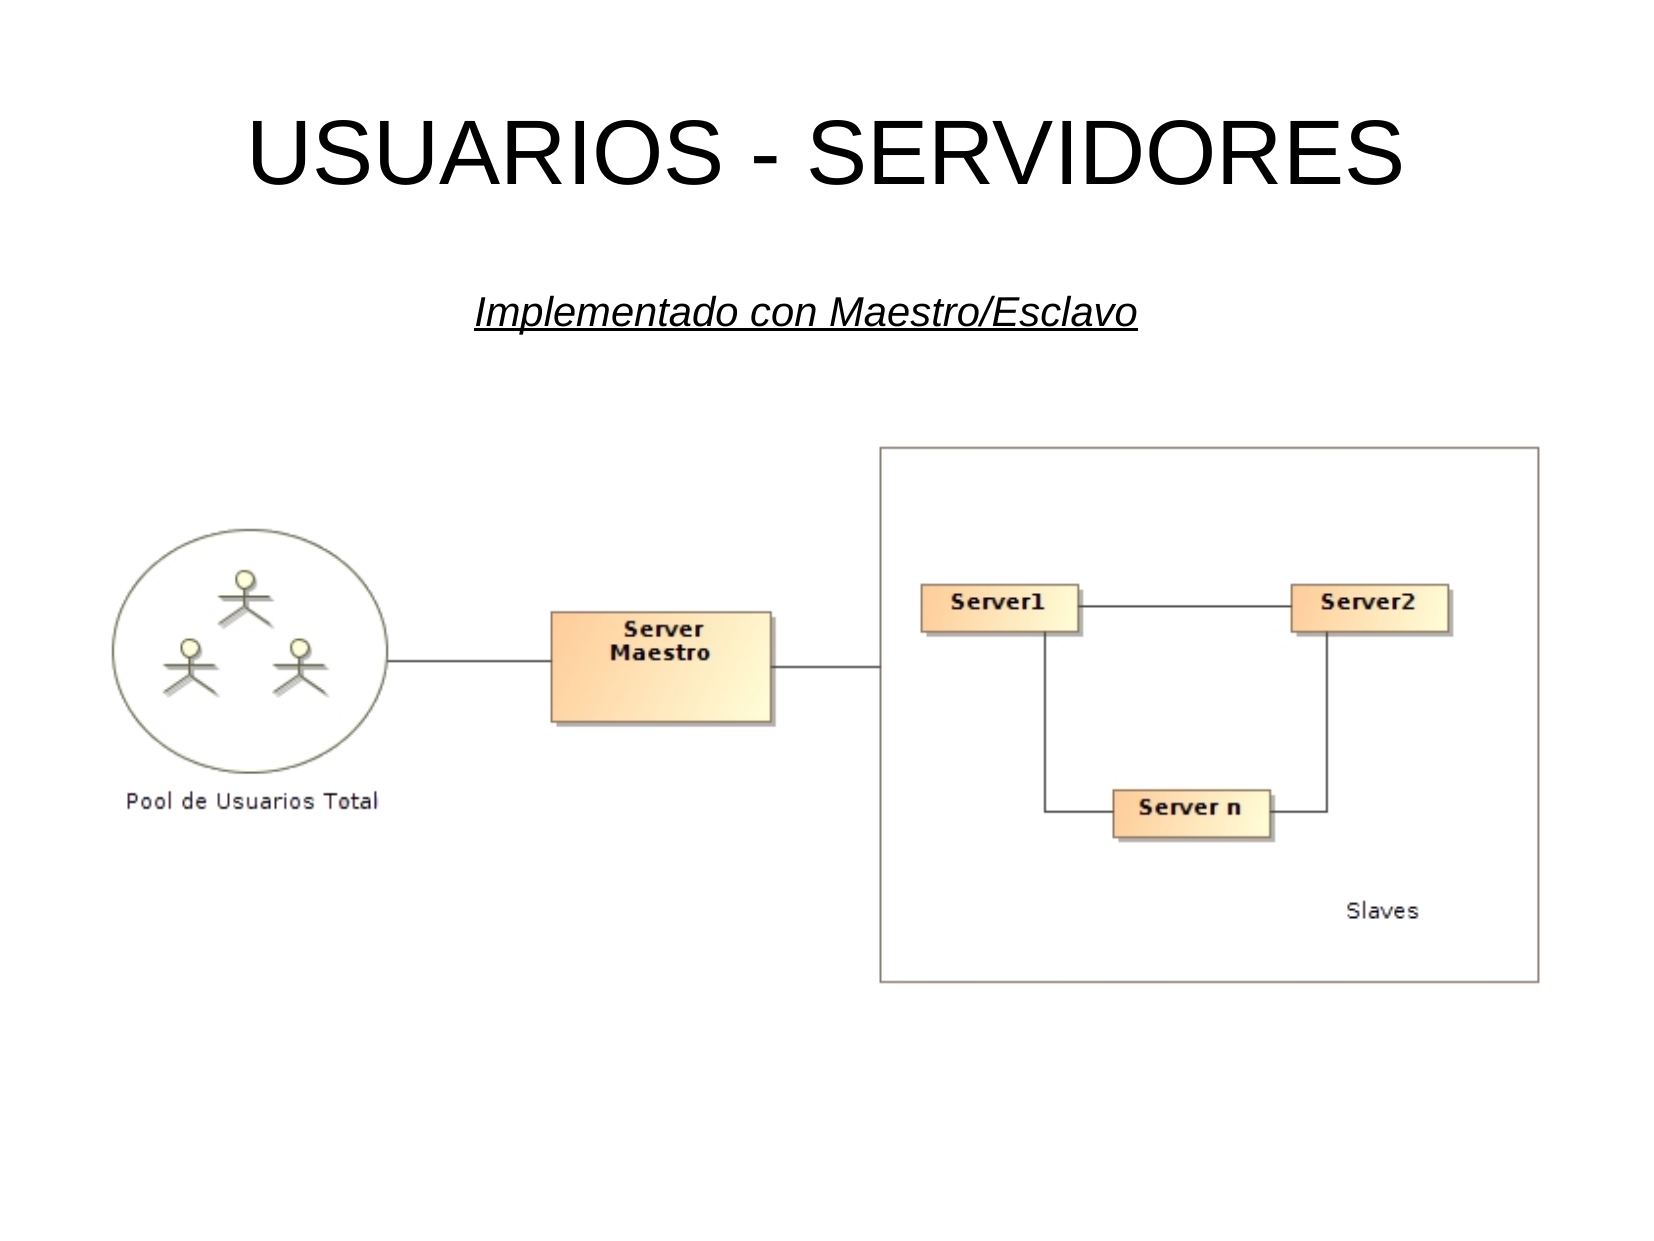

# USUARIOS - SERVIDORES
Implementado con Maestro/Esclavo